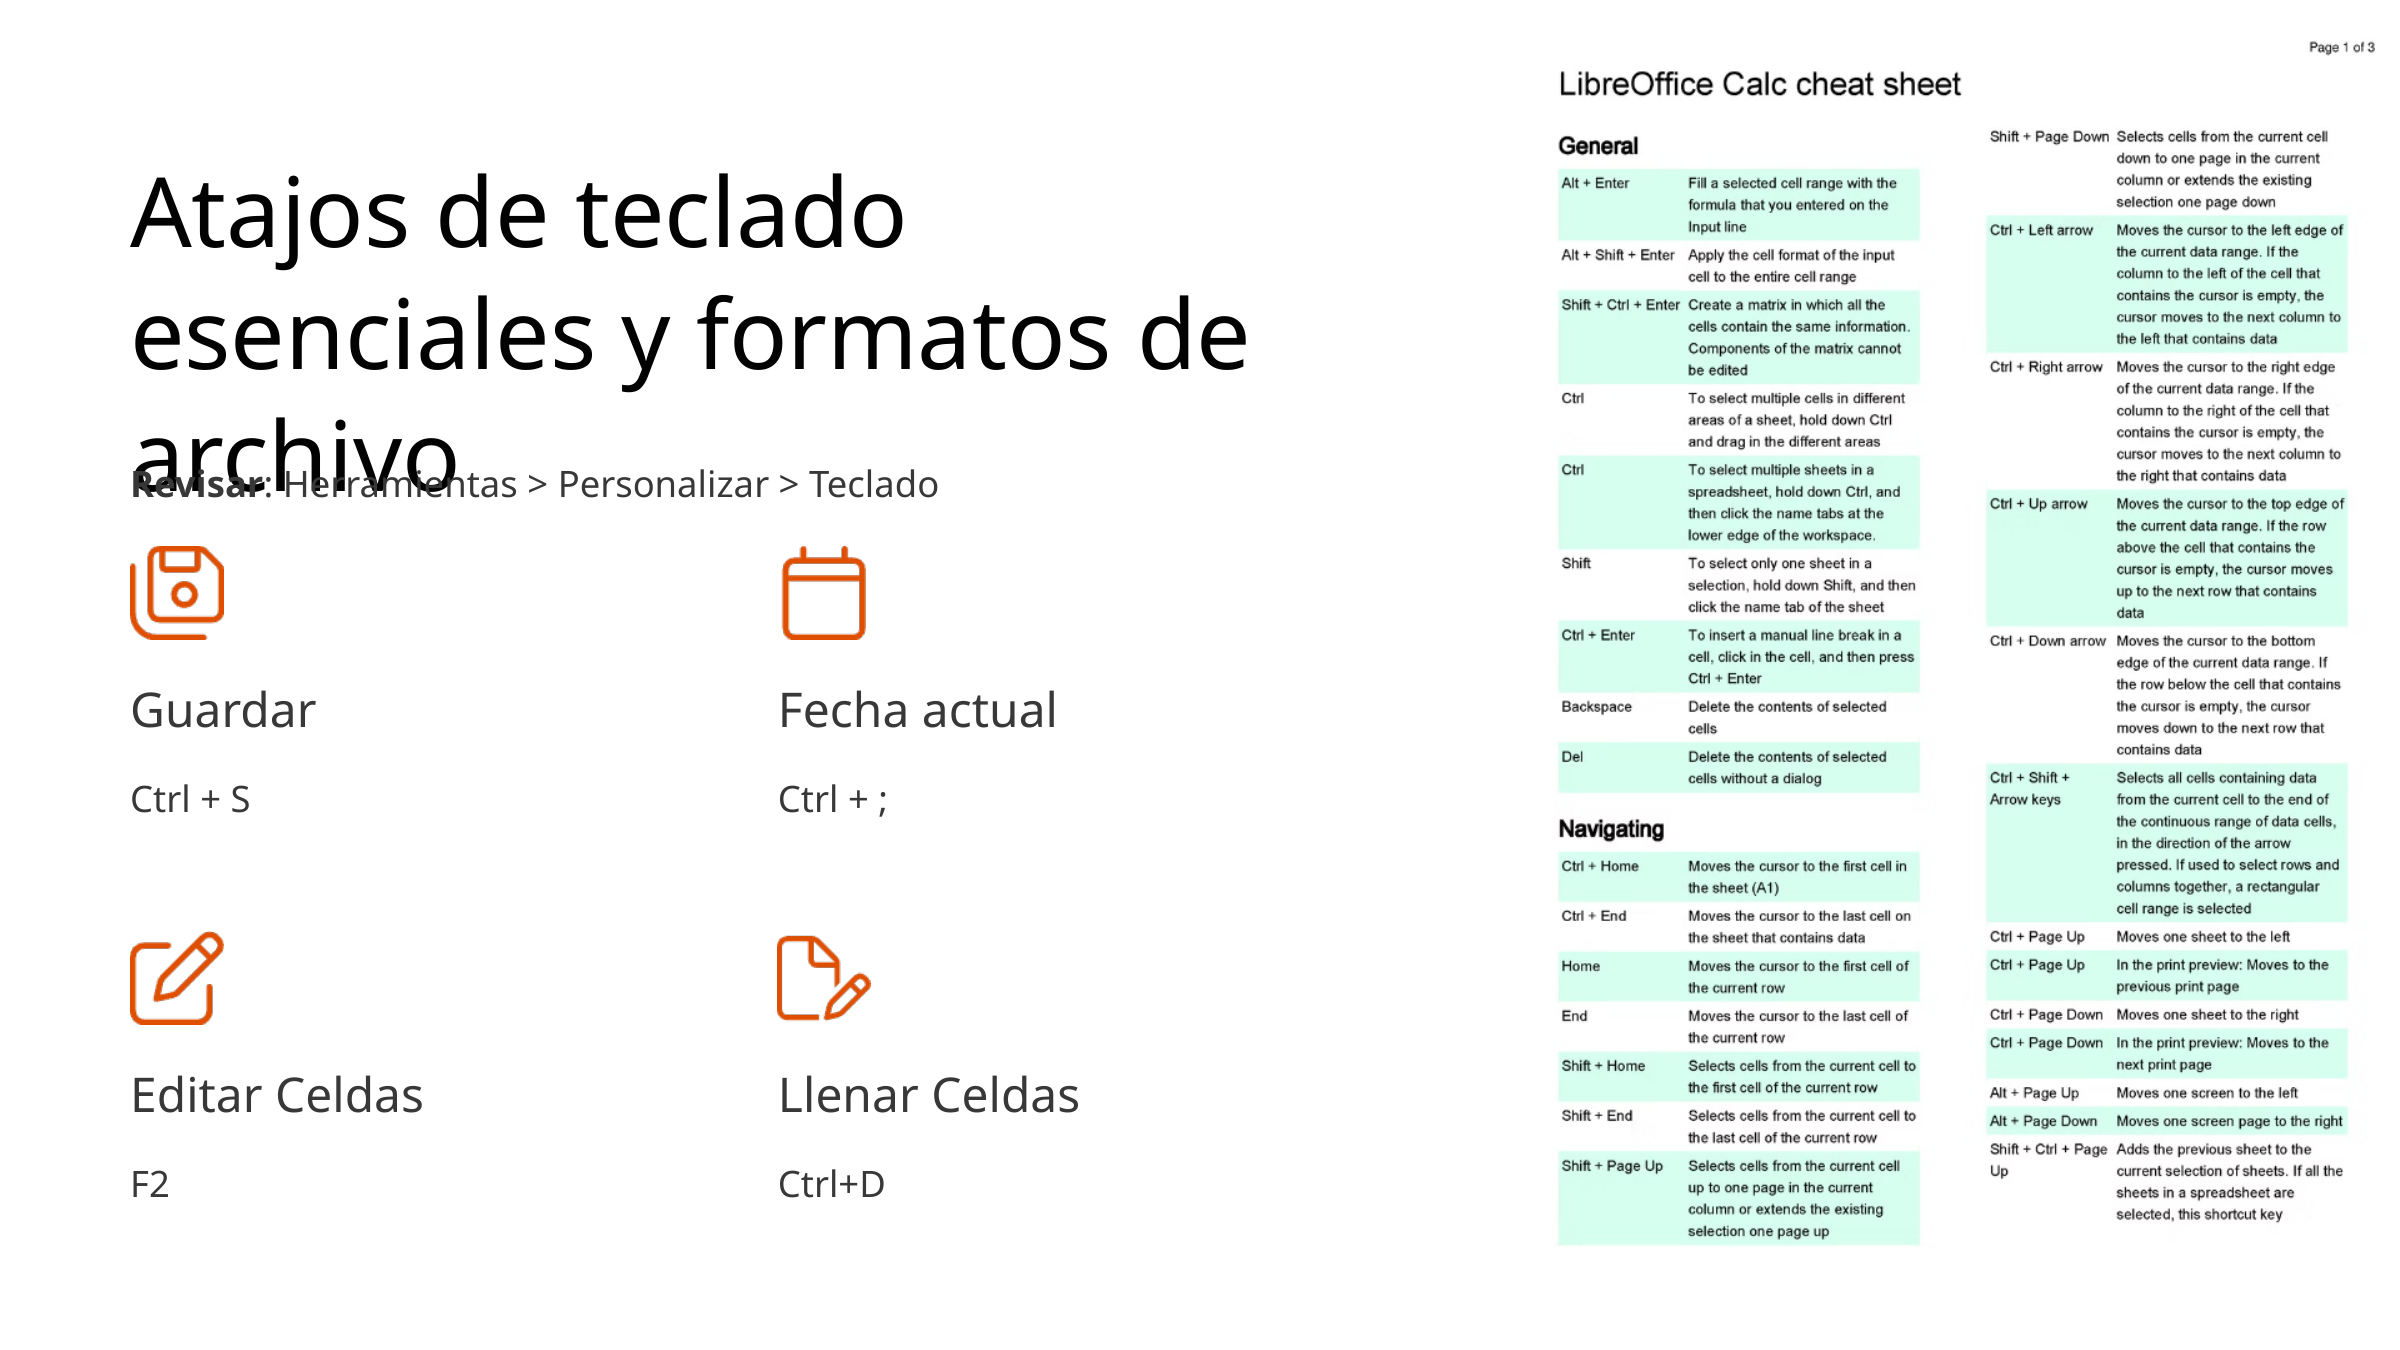

Atajos de teclado esenciales y formatos de archivo
Revisar: Herramientas > Personalizar > Teclado
Guardar
Fecha actual
Ctrl + S
Ctrl + ;
Editar Celdas
Llenar Celdas
F2
Ctrl+D